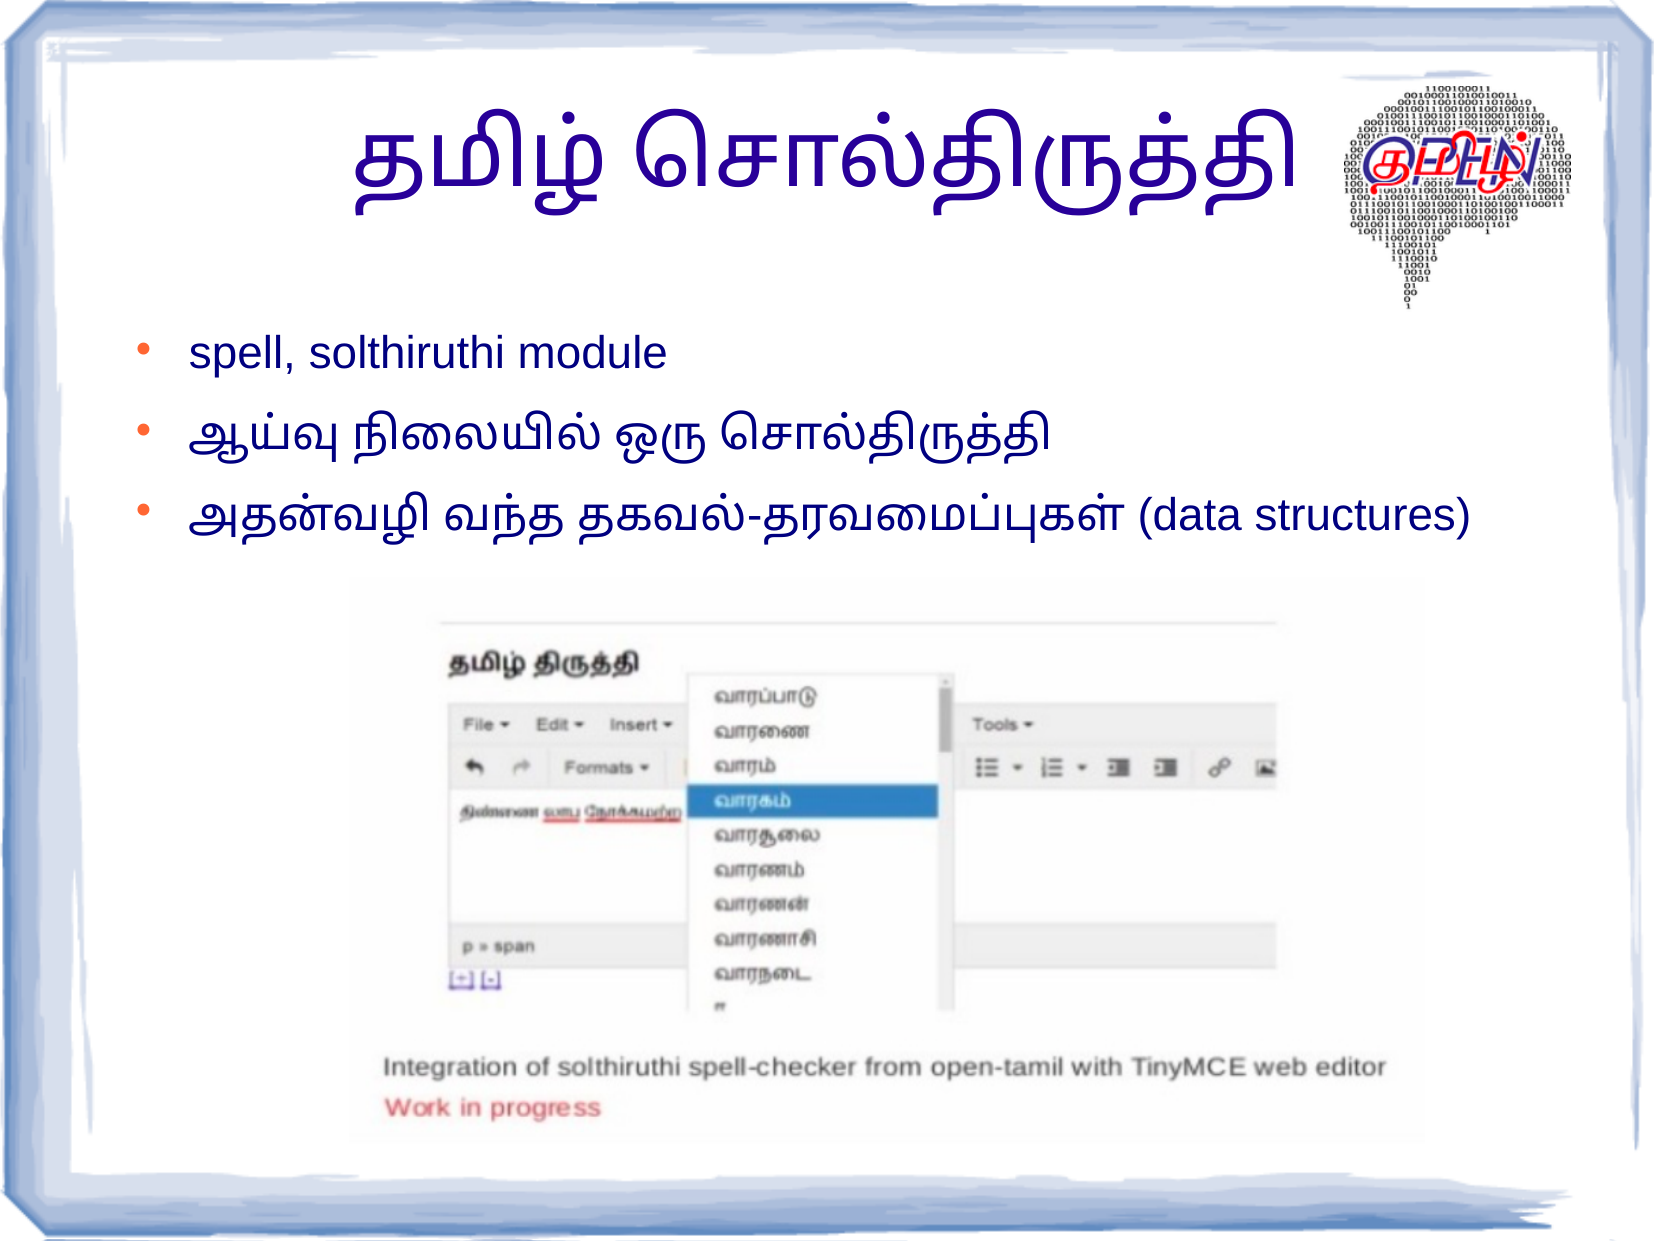

# தமிழ் சொல்திருத்தி
spell, solthiruthi module
ஆய்வு நிலையில் ஒரு சொல்திருத்தி
அதன்வழி வந்த தகவல்-தரவமைப்புகள் (data structures)